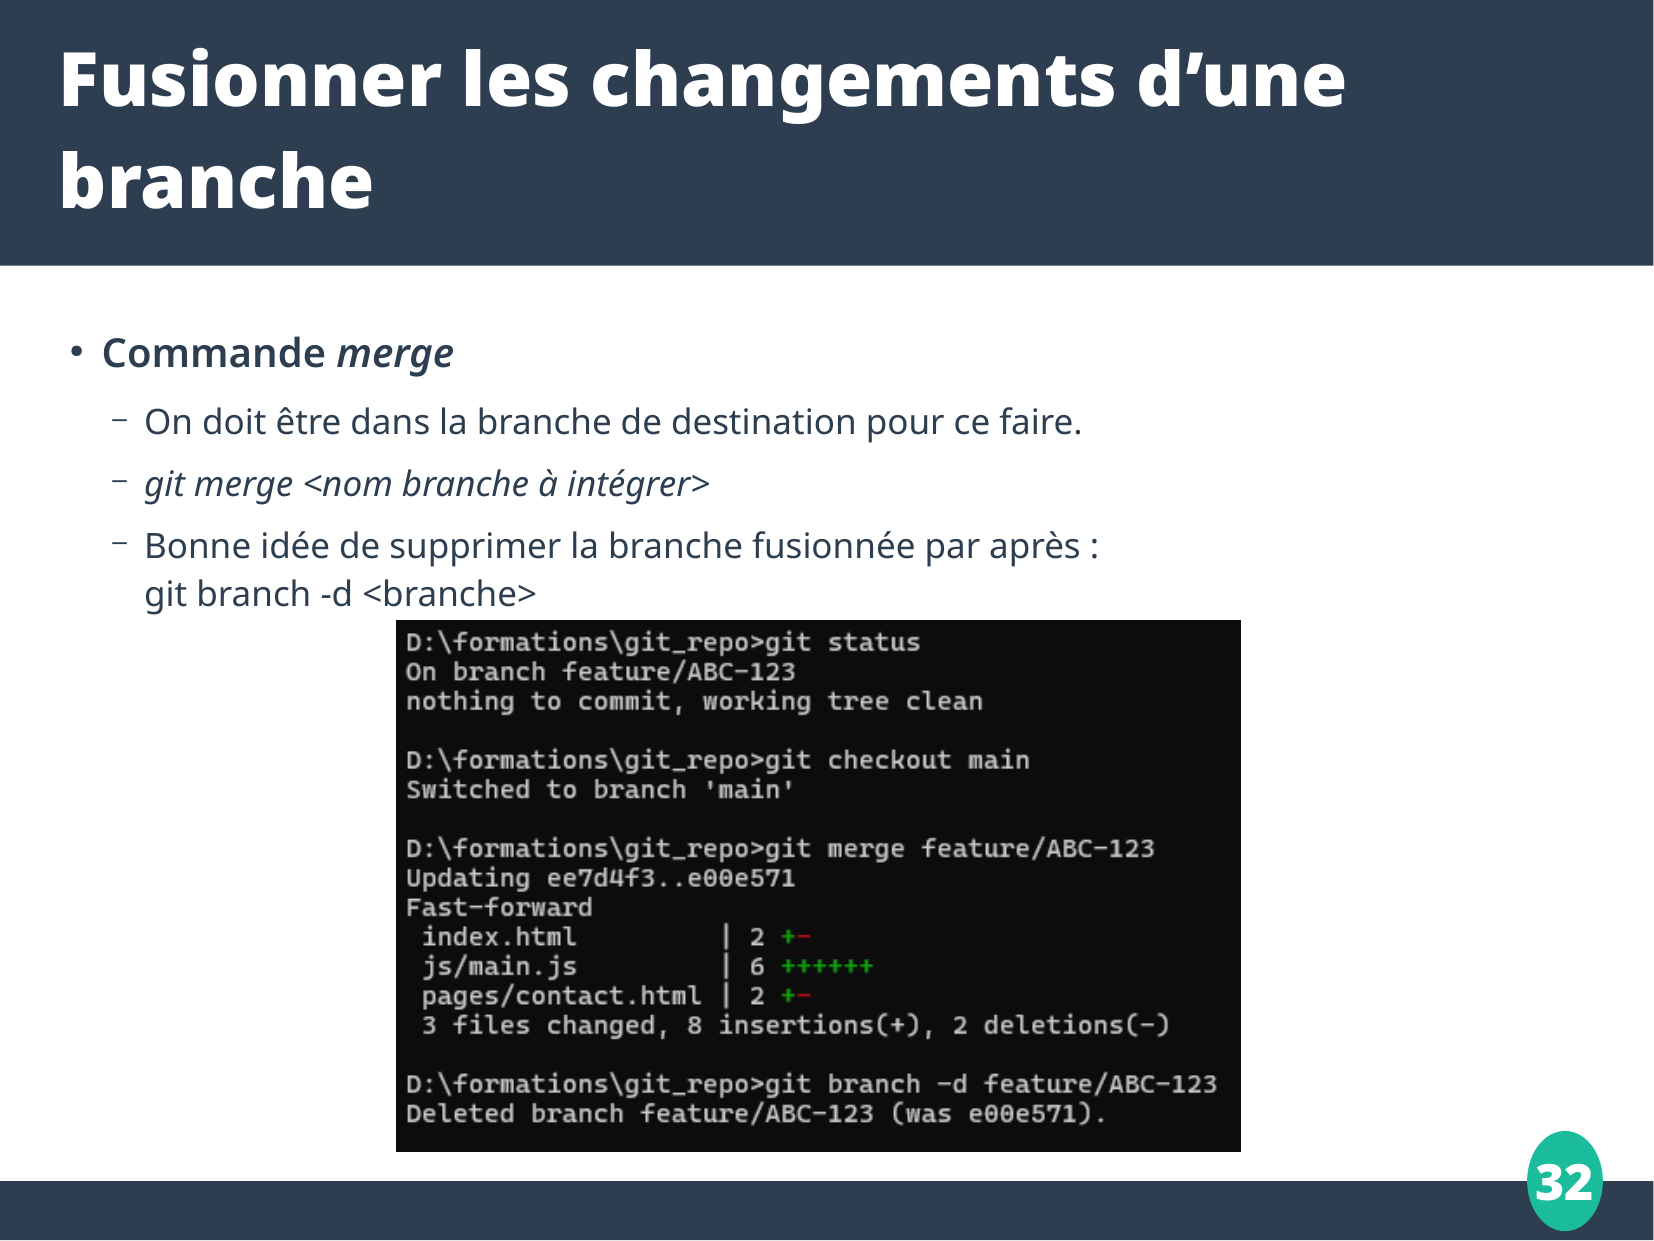

# Fusionner les changements d’une branche
Commande merge
On doit être dans la branche de destination pour ce faire.
git merge <nom branche à intégrer>
Bonne idée de supprimer la branche fusionnée par après :
git branch -d <branche>